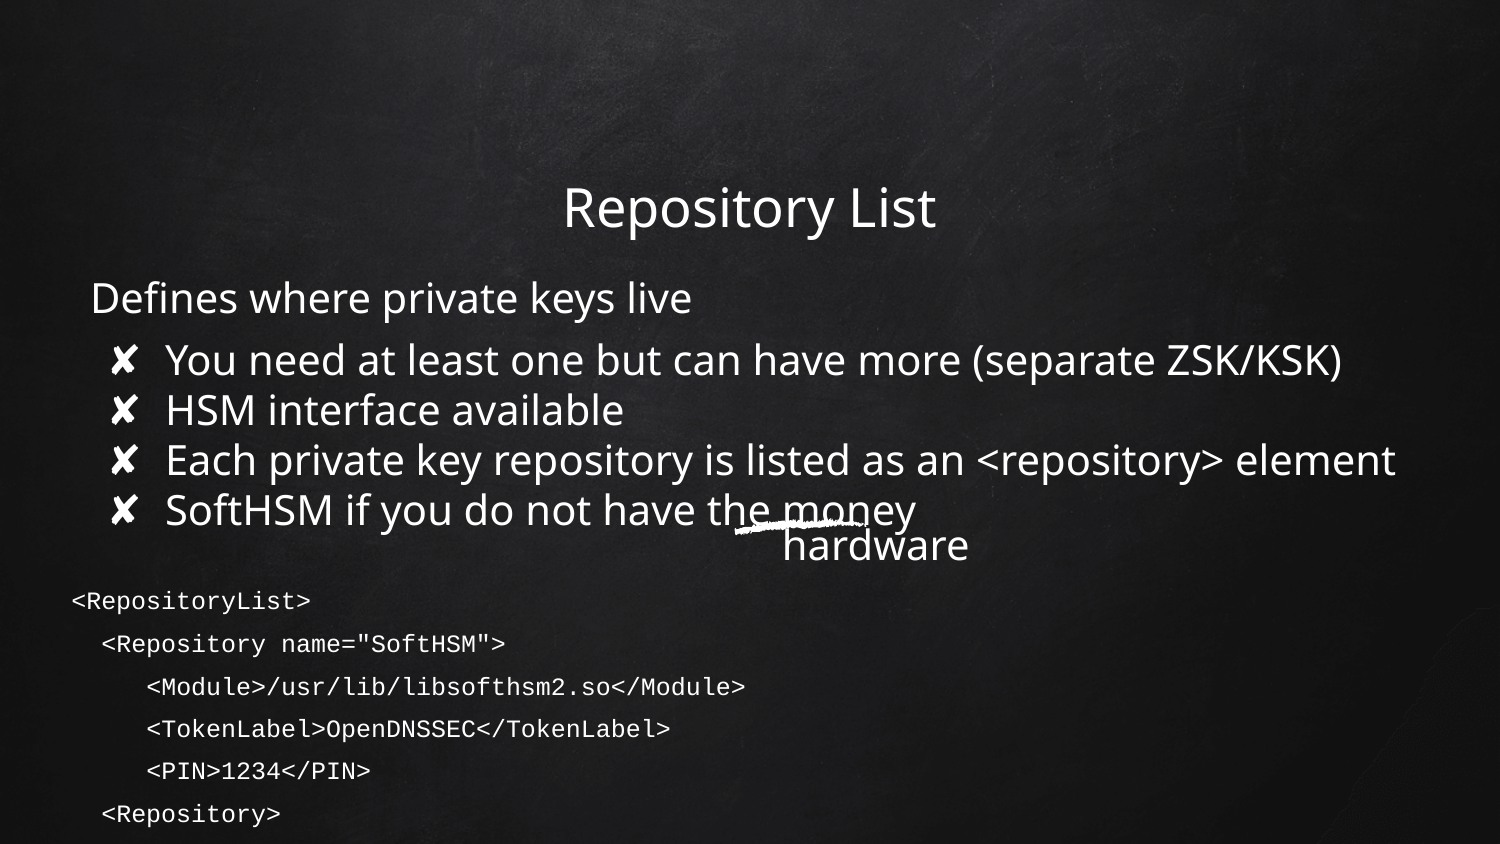

# Repository List
Defines where private keys live
You need at least one but can have more (separate ZSK/KSK)
HSM interface available
Each private key repository is listed as an <repository> element
SoftHSM if you do not have the money
hardware
<RepositoryList>
 <Repository name="SoftHSM">
	<Module>/usr/lib/libsofthsm2.so</Module>
	<TokenLabel>OpenDNSSEC</TokenLabel>
	<PIN>1234</PIN>
 <Repository>
<RepositoryList>